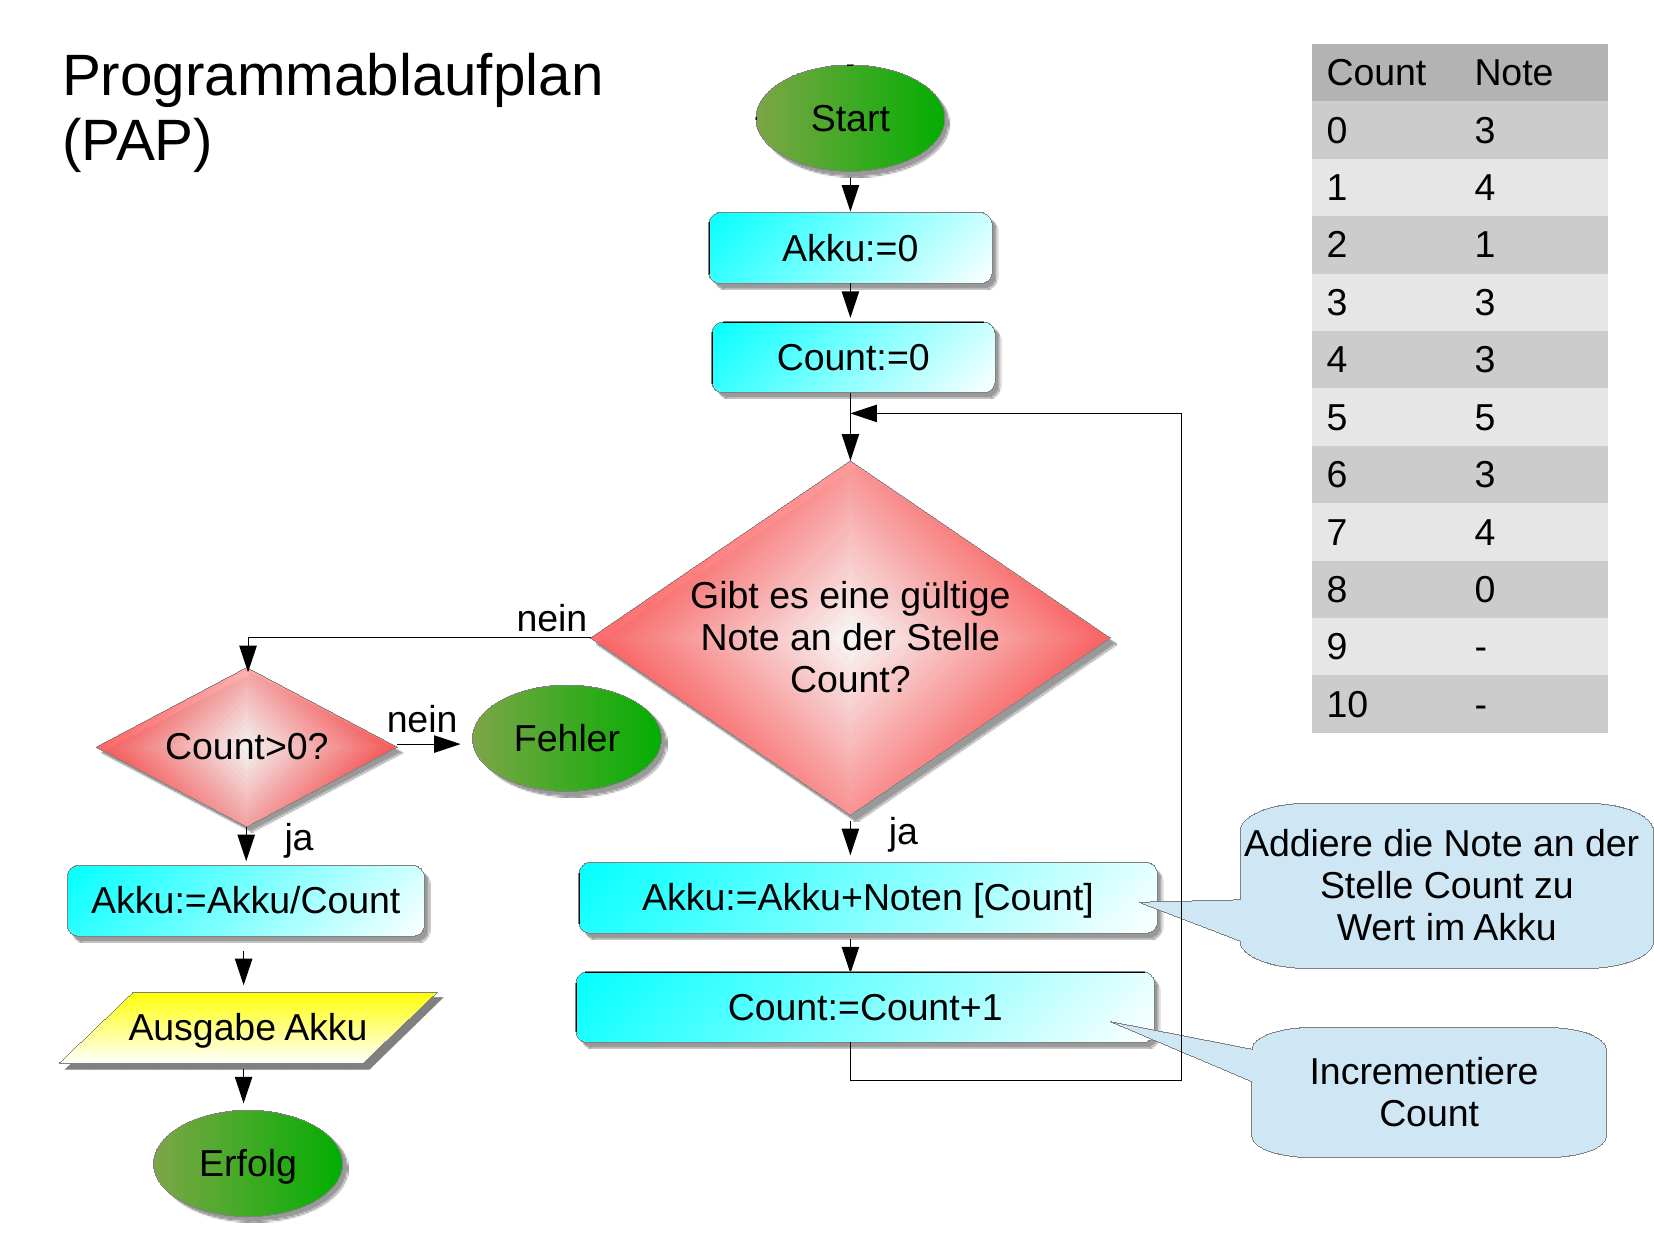

Programmablaufplan
(PAP)
| Count | Note |
| --- | --- |
| 0 | 3 |
| 1 | 4 |
| 2 | 1 |
| 3 | 3 |
| 4 | 3 |
| 5 | 5 |
| 6 | 3 |
| 7 | 4 |
| 8 | 0 |
| 9 | - |
| 10 | - |
Start
Akku:=0
Count:=0
Gibt es eine gültige
Note an der Stelle
Count?
nein
Count>0?
Fehler
nein
ja
Addiere die Note an der
Stelle Count zu
Wert im Akku
ja
Akku:=Akku+Noten [Count]
Akku:=Akku/Count
Count:=Count+1
Ausgabe Akku
Incrementiere
Count
Erfolg